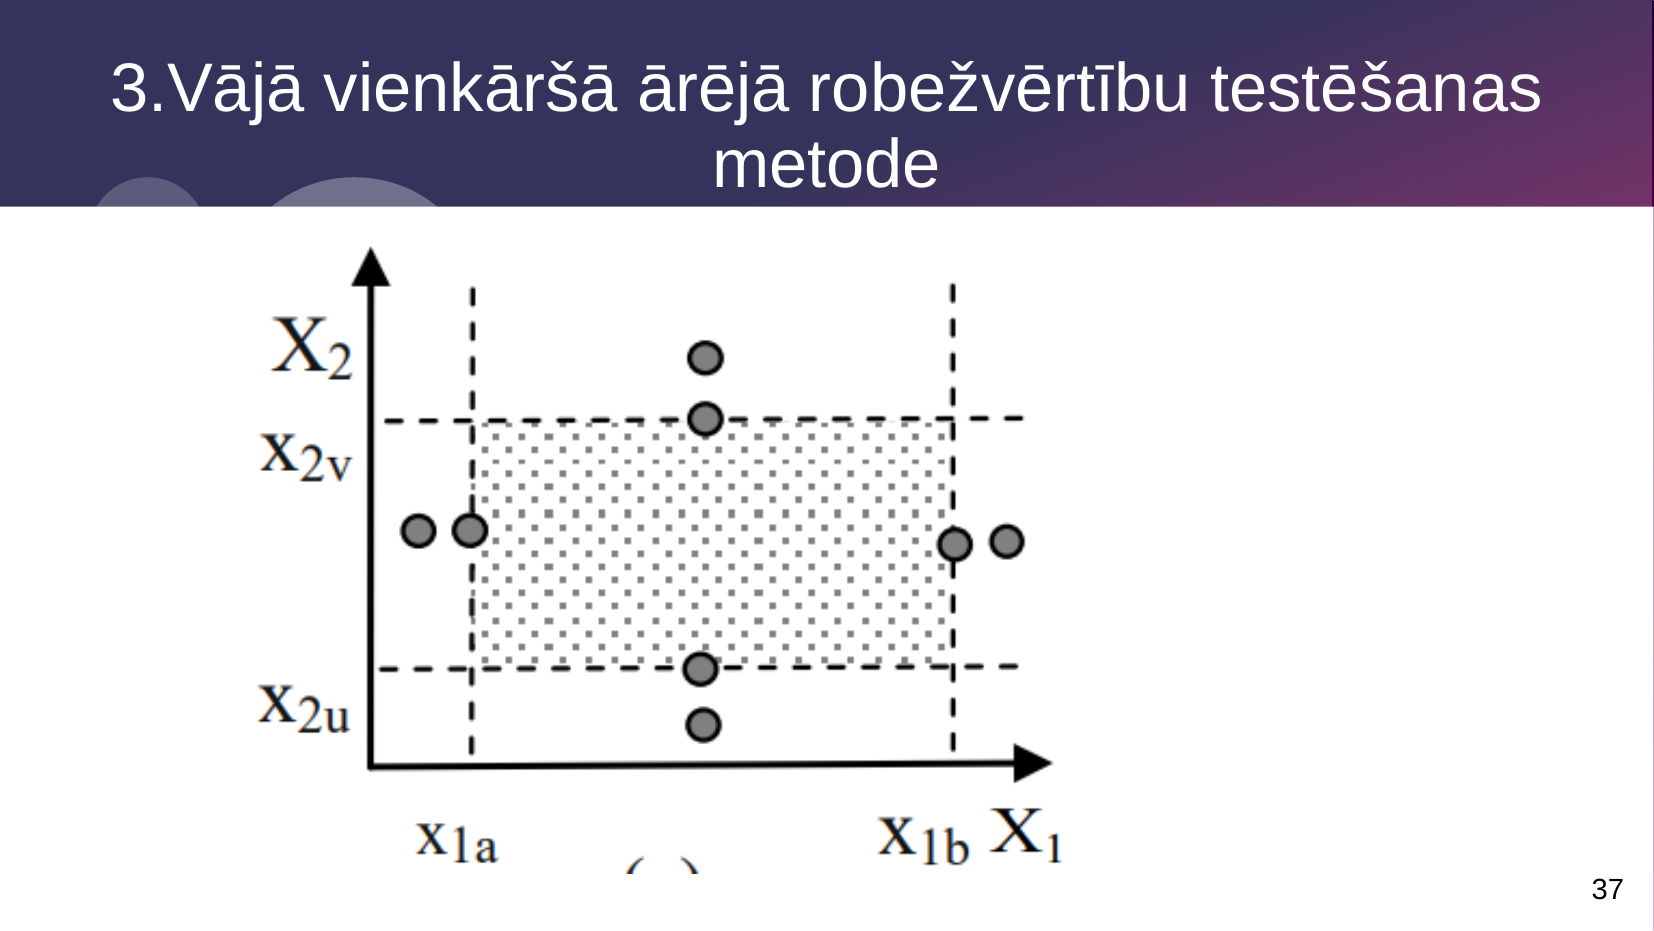

# 3.Vājā vienkāršā ārējā robežvērtību testēšanas metode